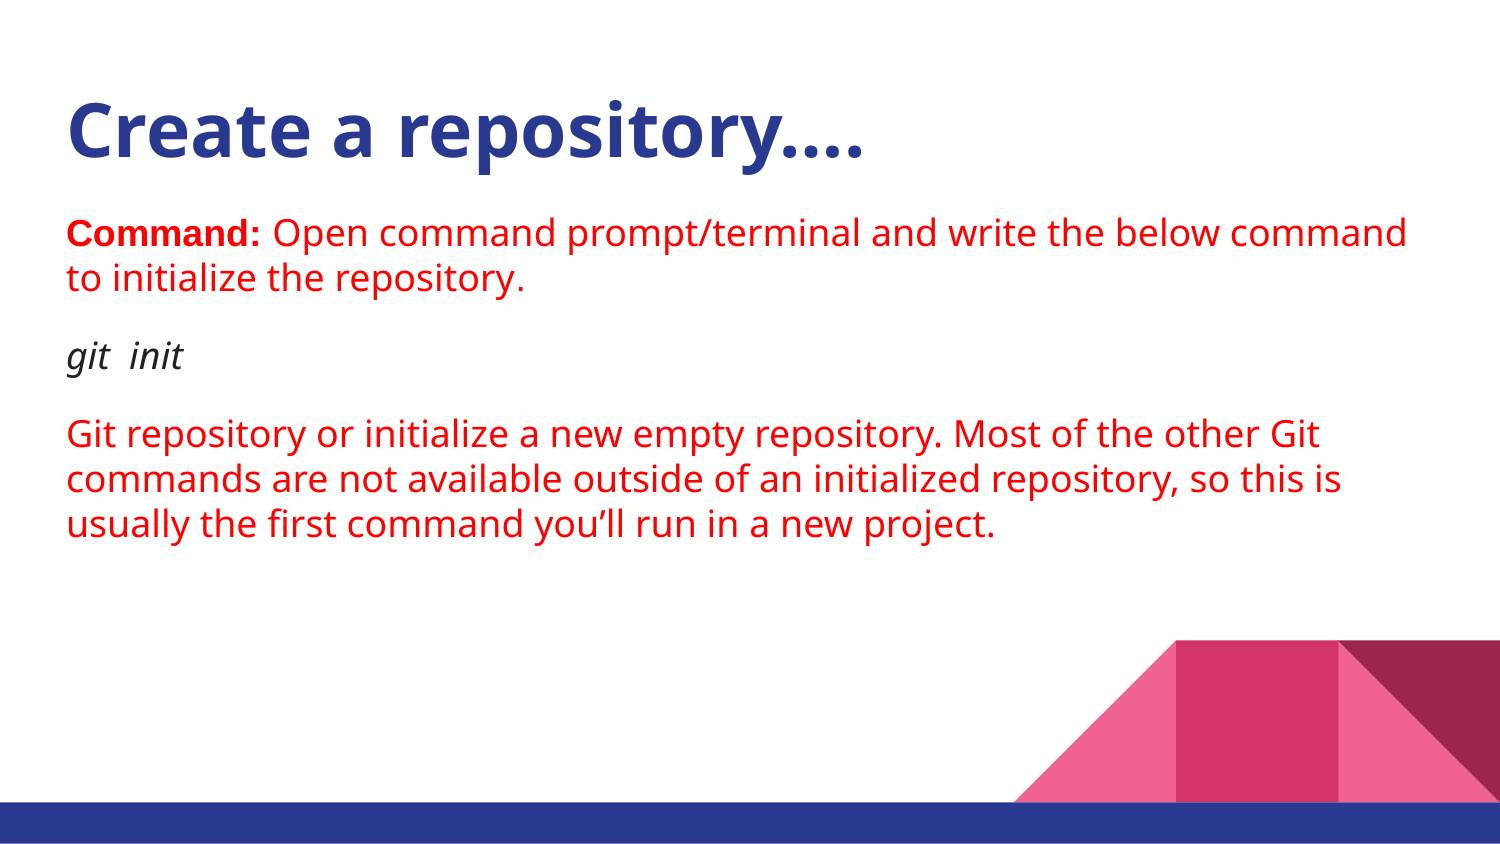

# Create a repository….
Command: Open command prompt/terminal and write the below command to initialize the repository.
git init
Git repository or initialize a new empty repository. Most of the other Git commands are not available outside of an initialized repository, so this is usually the first command you’ll run in a new project.